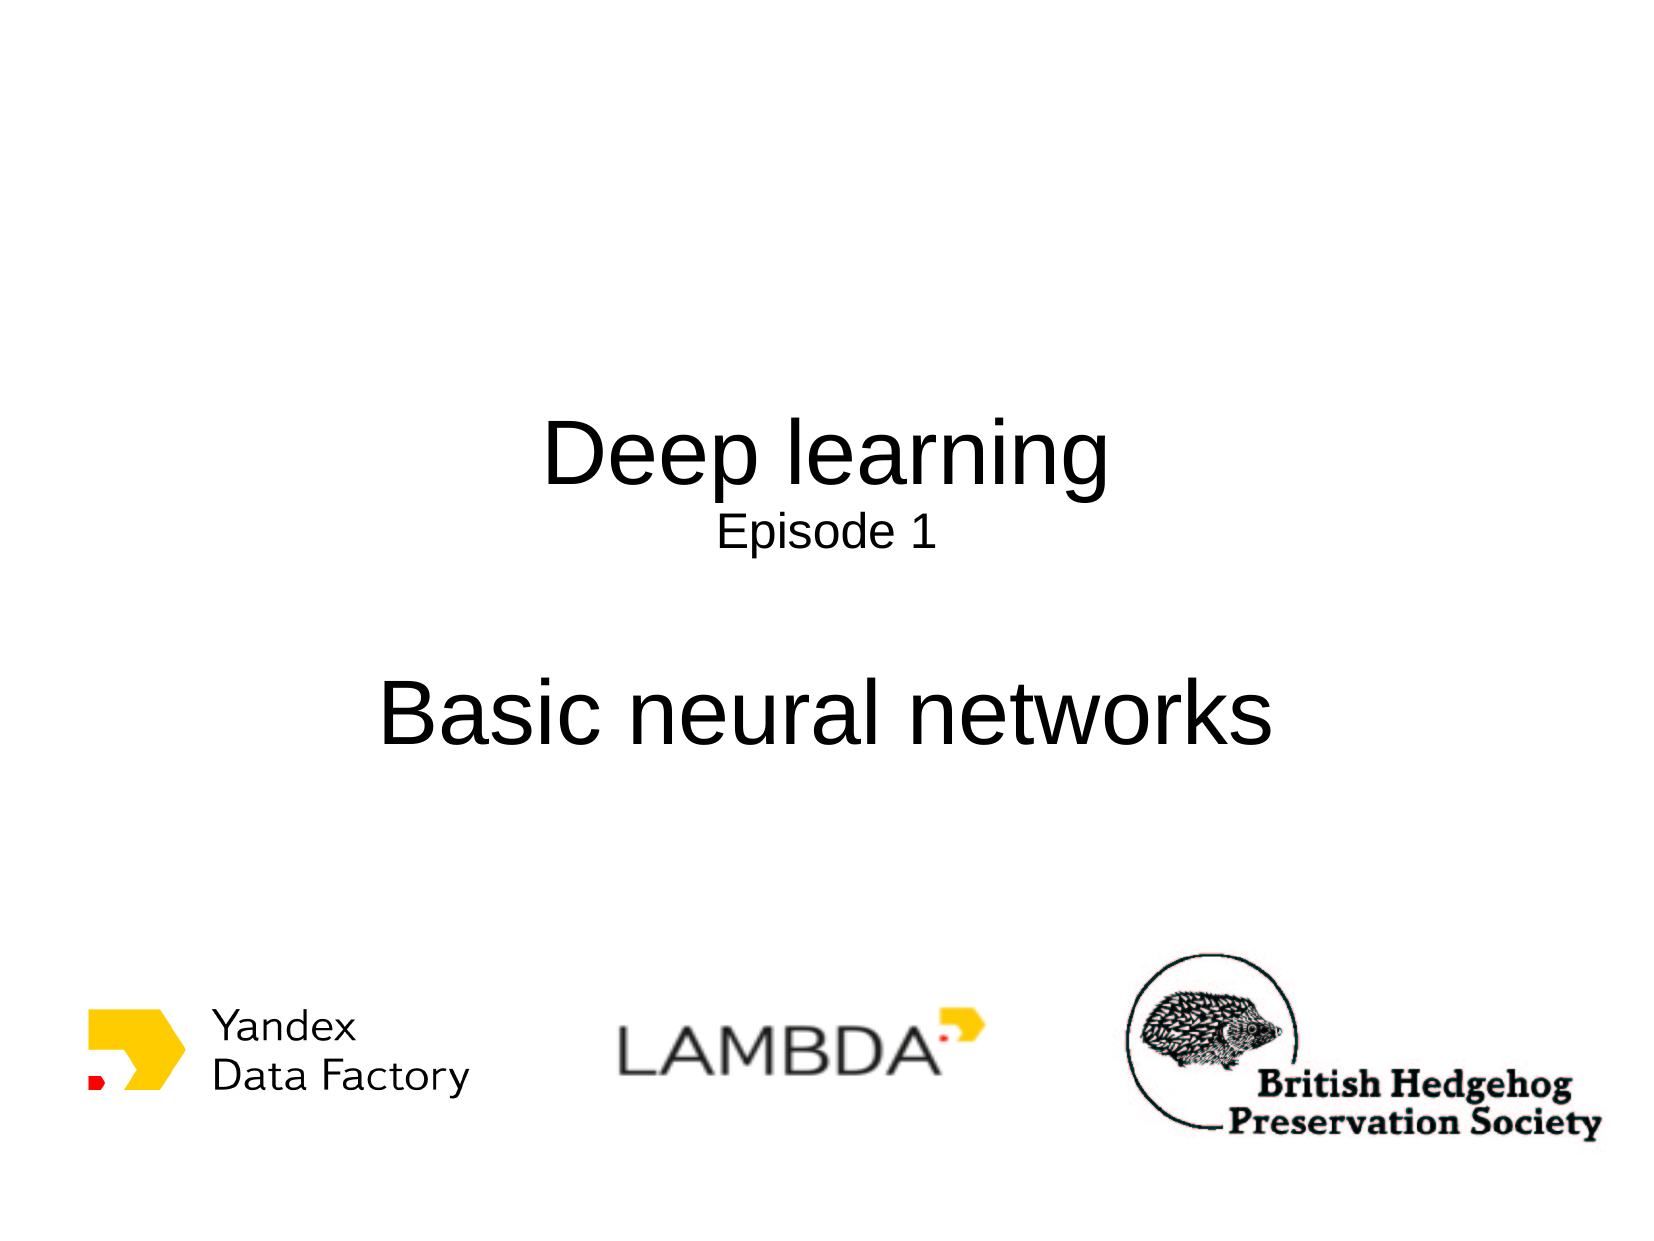

# Deep learning Episode 1 Basic neural networks
1